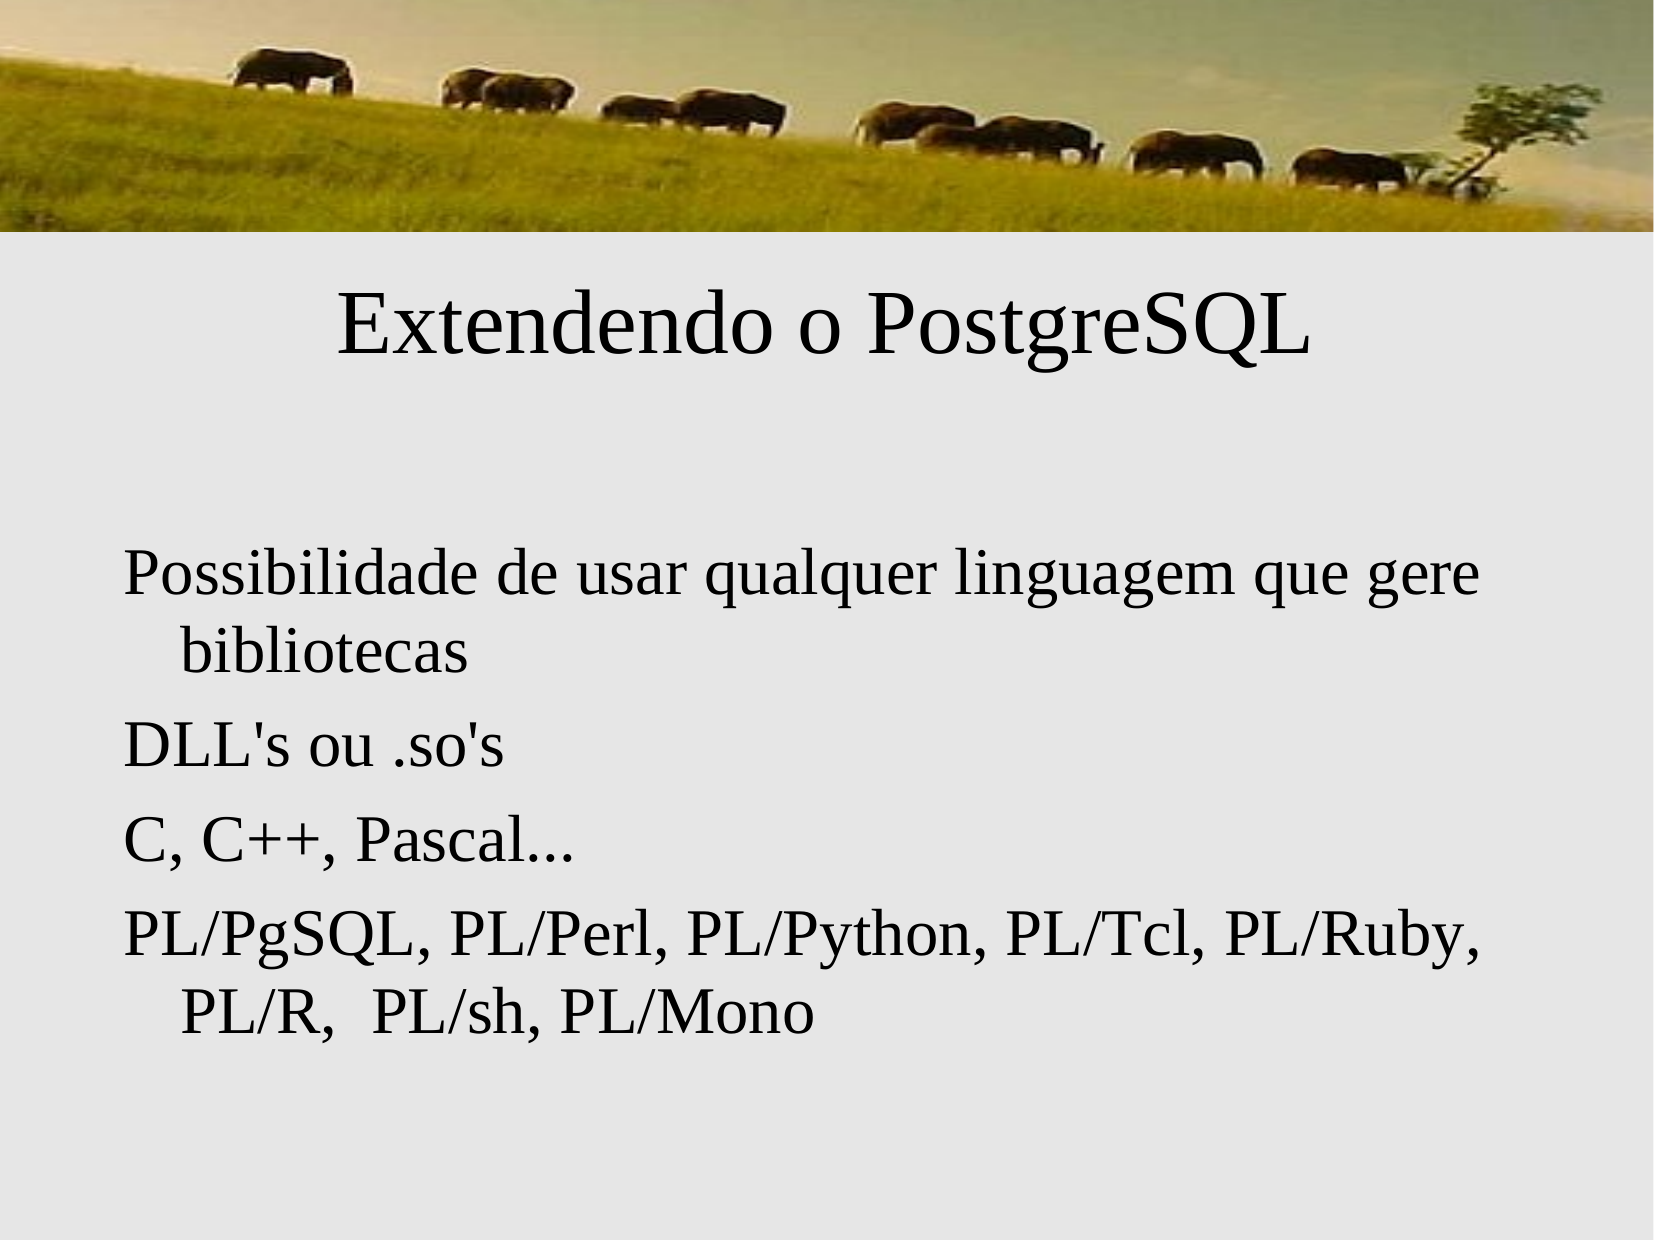

# Extendendo o PostgreSQL
Possibilidade de usar qualquer linguagem que gere bibliotecas
DLL's ou .so's
C, C++, Pascal...
PL/PgSQL, PL/Perl, PL/Python, PL/Tcl, PL/Ruby, PL/R, PL/sh, PL/Mono